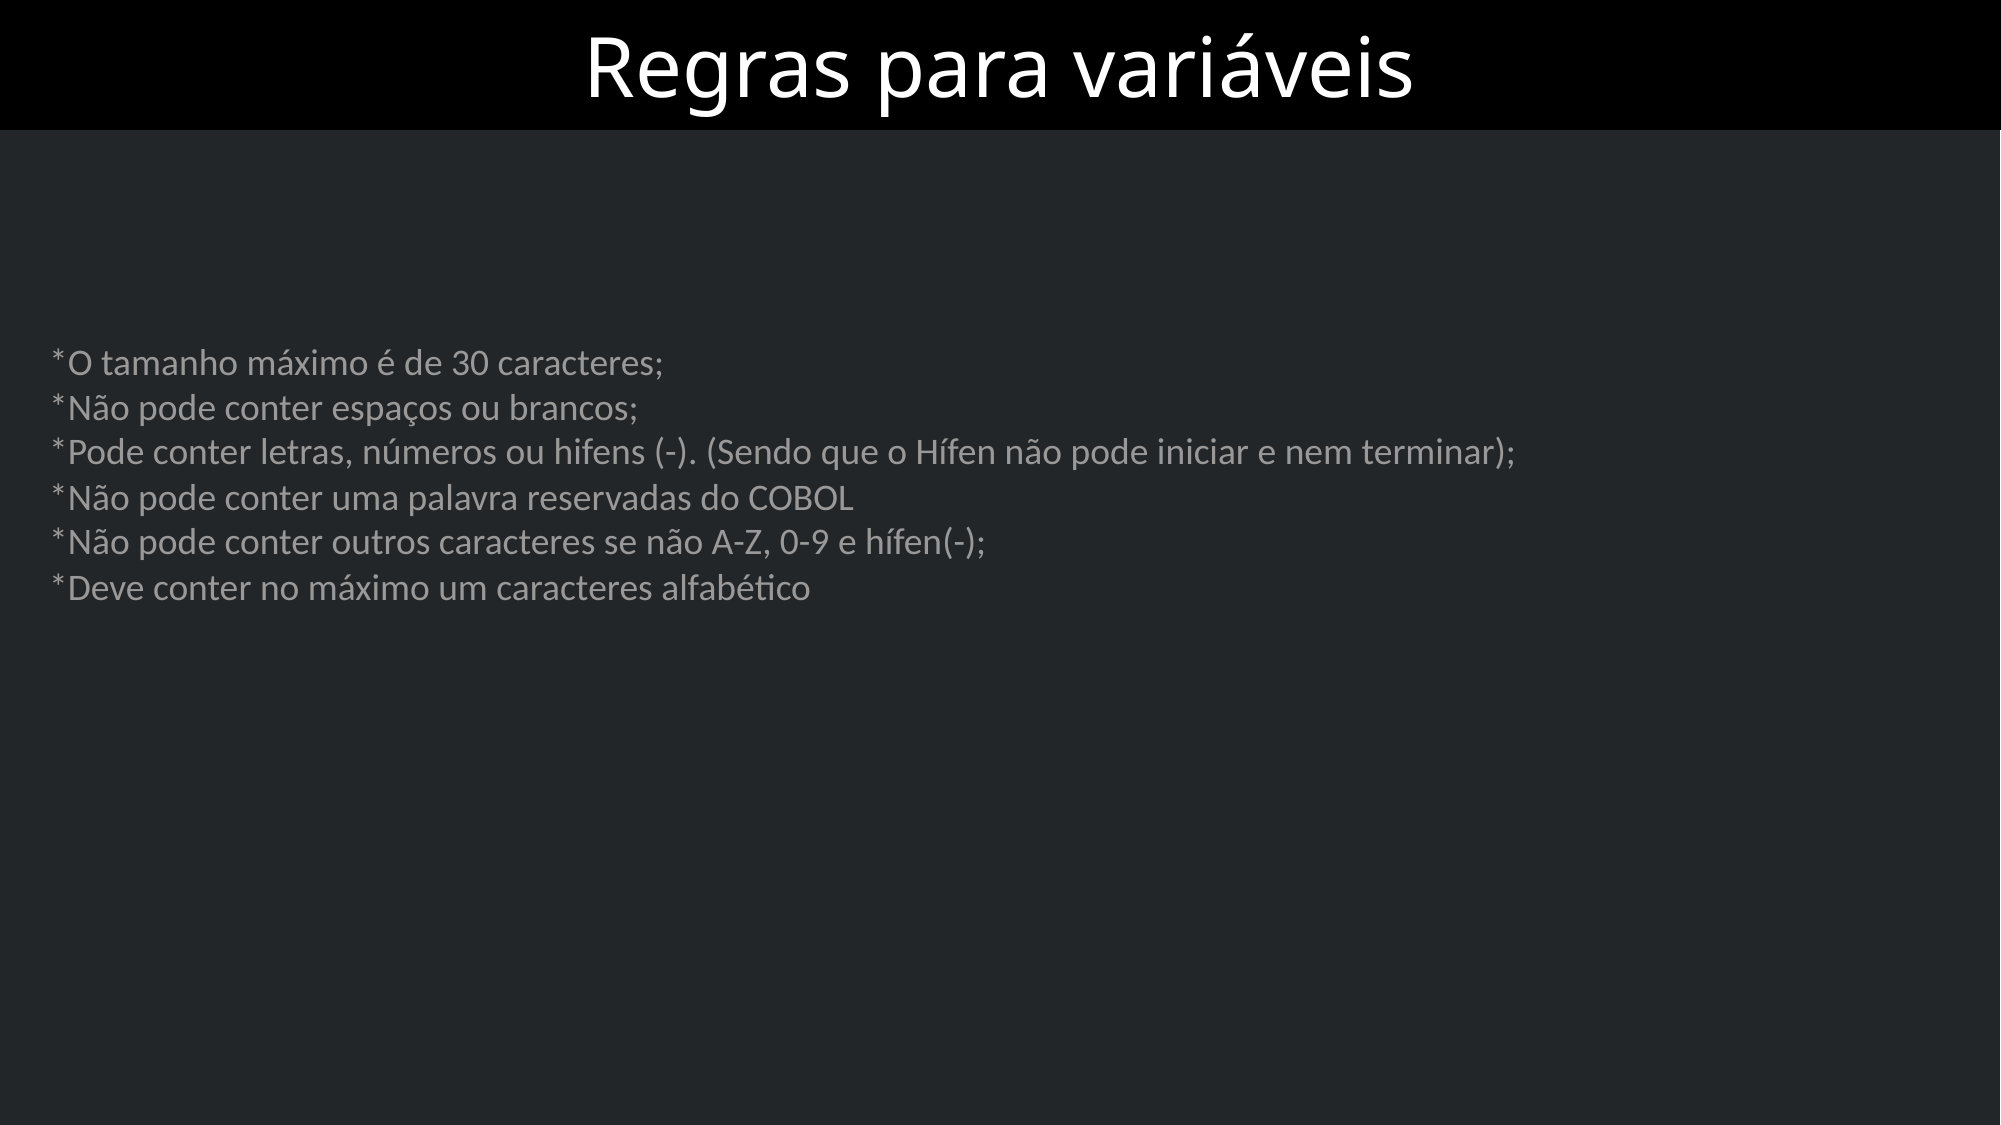

Regras para variáveis
*O tamanho máximo é de 30 caracteres;
*Não pode conter espaços ou brancos;
*Pode conter letras, números ou hifens (-). (Sendo que o Hífen não pode iniciar e nem terminar);
*Não pode conter uma palavra reservadas do COBOL
*Não pode conter outros caracteres se não A-Z, 0-9 e hífen(-);
*Deve conter no máximo um caracteres alfabético